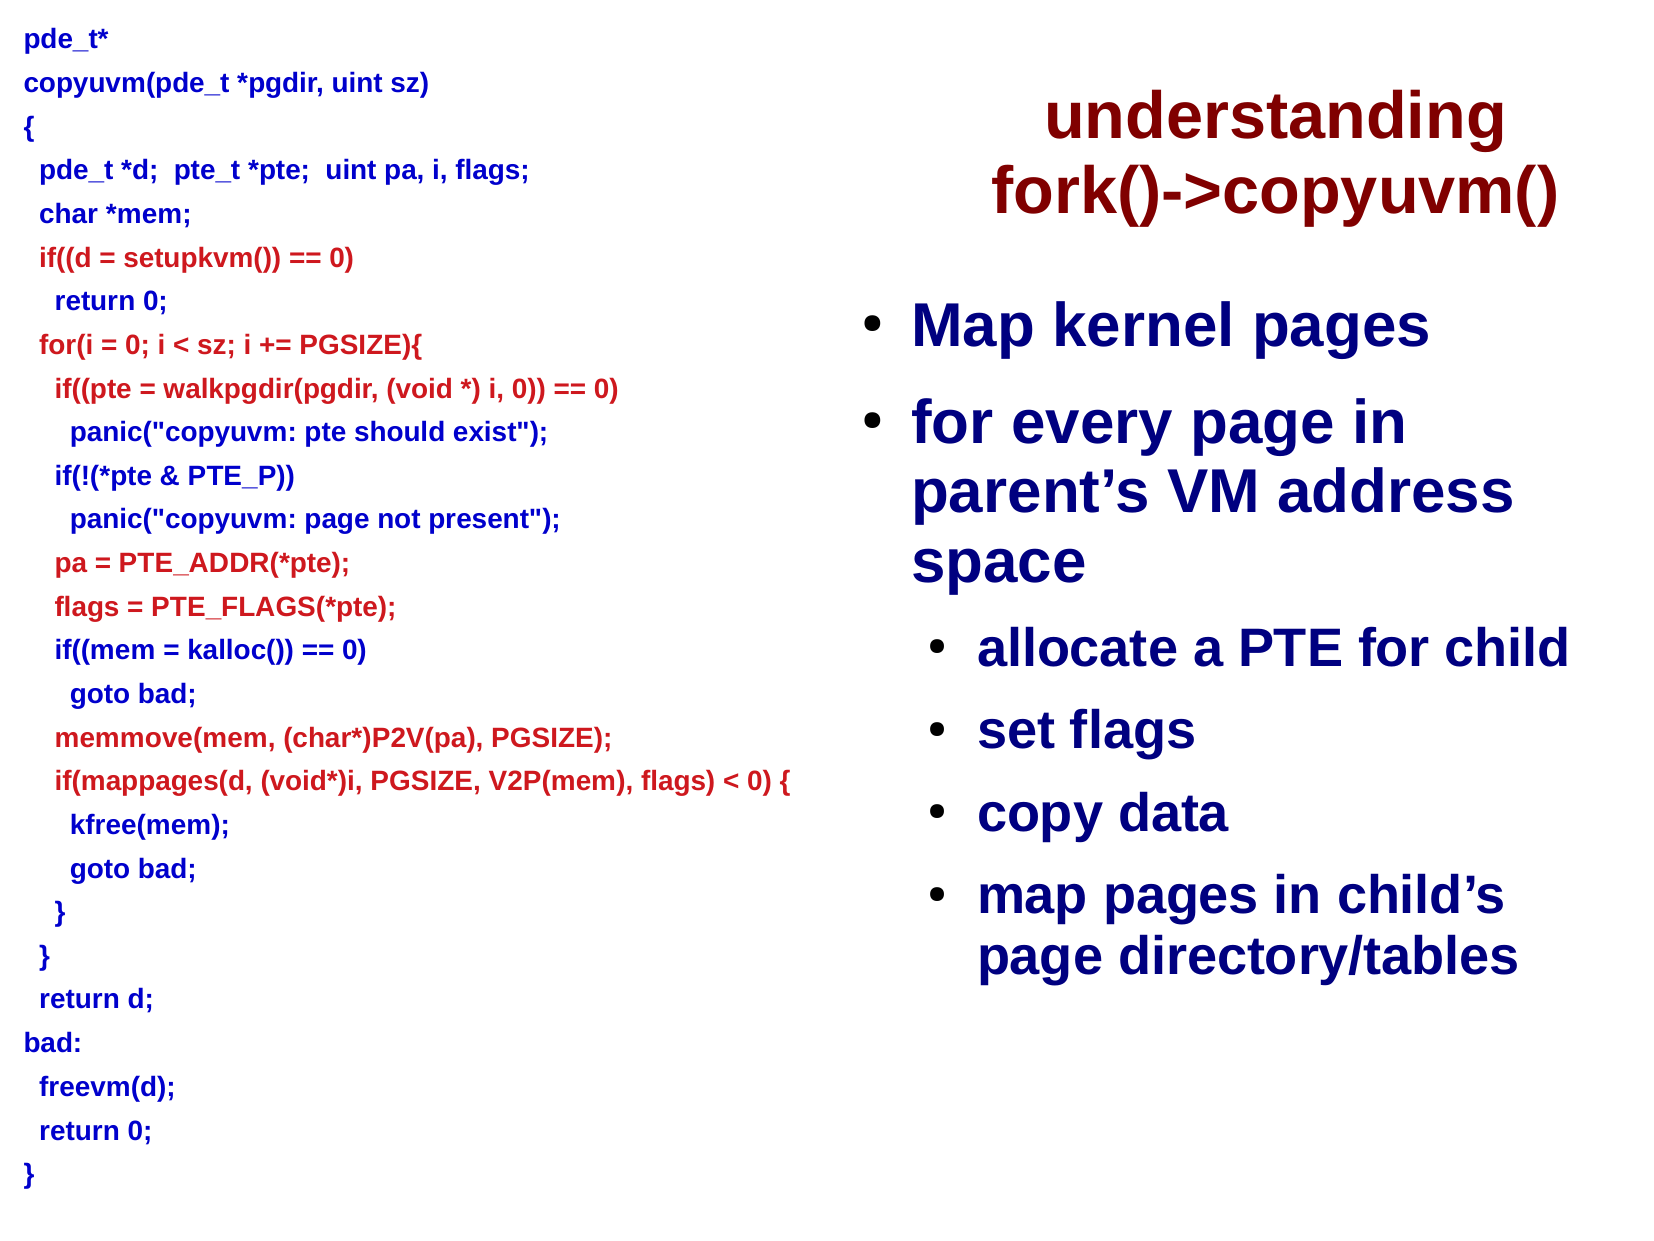

pde_t*
copyuvm(pde_t *pgdir, uint sz)
{
 pde_t *d; pte_t *pte; uint pa, i, flags;
 char *mem;
 if((d = setupkvm()) == 0)
 return 0;
 for(i = 0; i < sz; i += PGSIZE){
 if((pte = walkpgdir(pgdir, (void *) i, 0)) == 0)
 panic("copyuvm: pte should exist");
 if(!(*pte & PTE_P))
 panic("copyuvm: page not present");
 pa = PTE_ADDR(*pte);
 flags = PTE_FLAGS(*pte);
 if((mem = kalloc()) == 0)
 goto bad;
 memmove(mem, (char*)P2V(pa), PGSIZE);
 if(mappages(d, (void*)i, PGSIZE, V2P(mem), flags) < 0) {
 kfree(mem);
 goto bad;
 }
 }
 return d;
bad:
 freevm(d);
 return 0;
}
# understanding fork()->copyuvm()
Map kernel pages
for every page in parent’s VM address space
allocate a PTE for child
set flags
copy data
map pages in child’s page directory/tables